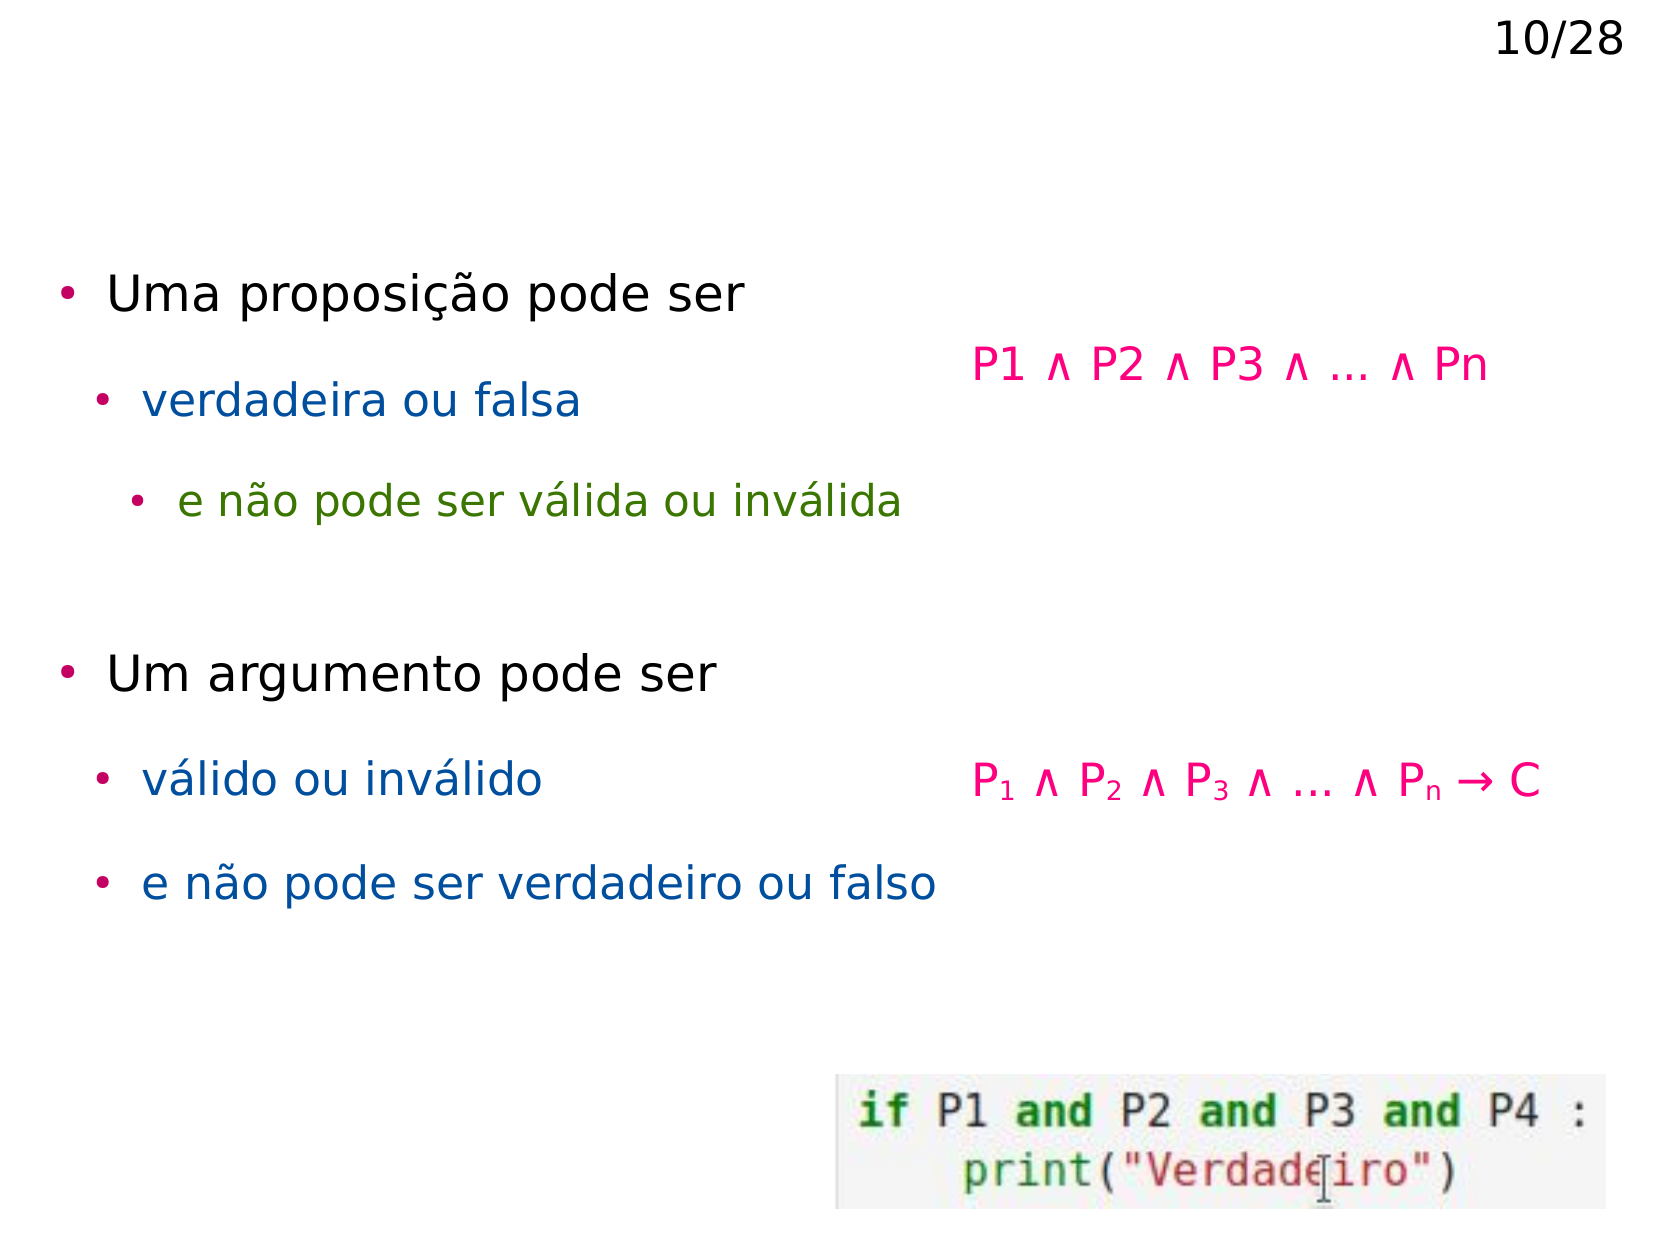

10
#
Uma proposição pode ser
verdadeira ou falsa
e não pode ser válida ou inválida
Um argumento pode ser
válido ou inválido
e não pode ser verdadeiro ou falso
P1 ∧ P2 ∧ P3 ∧ ... ∧ Pn
P1 ∧ P2 ∧ P3 ∧ ... ∧ Pn → C